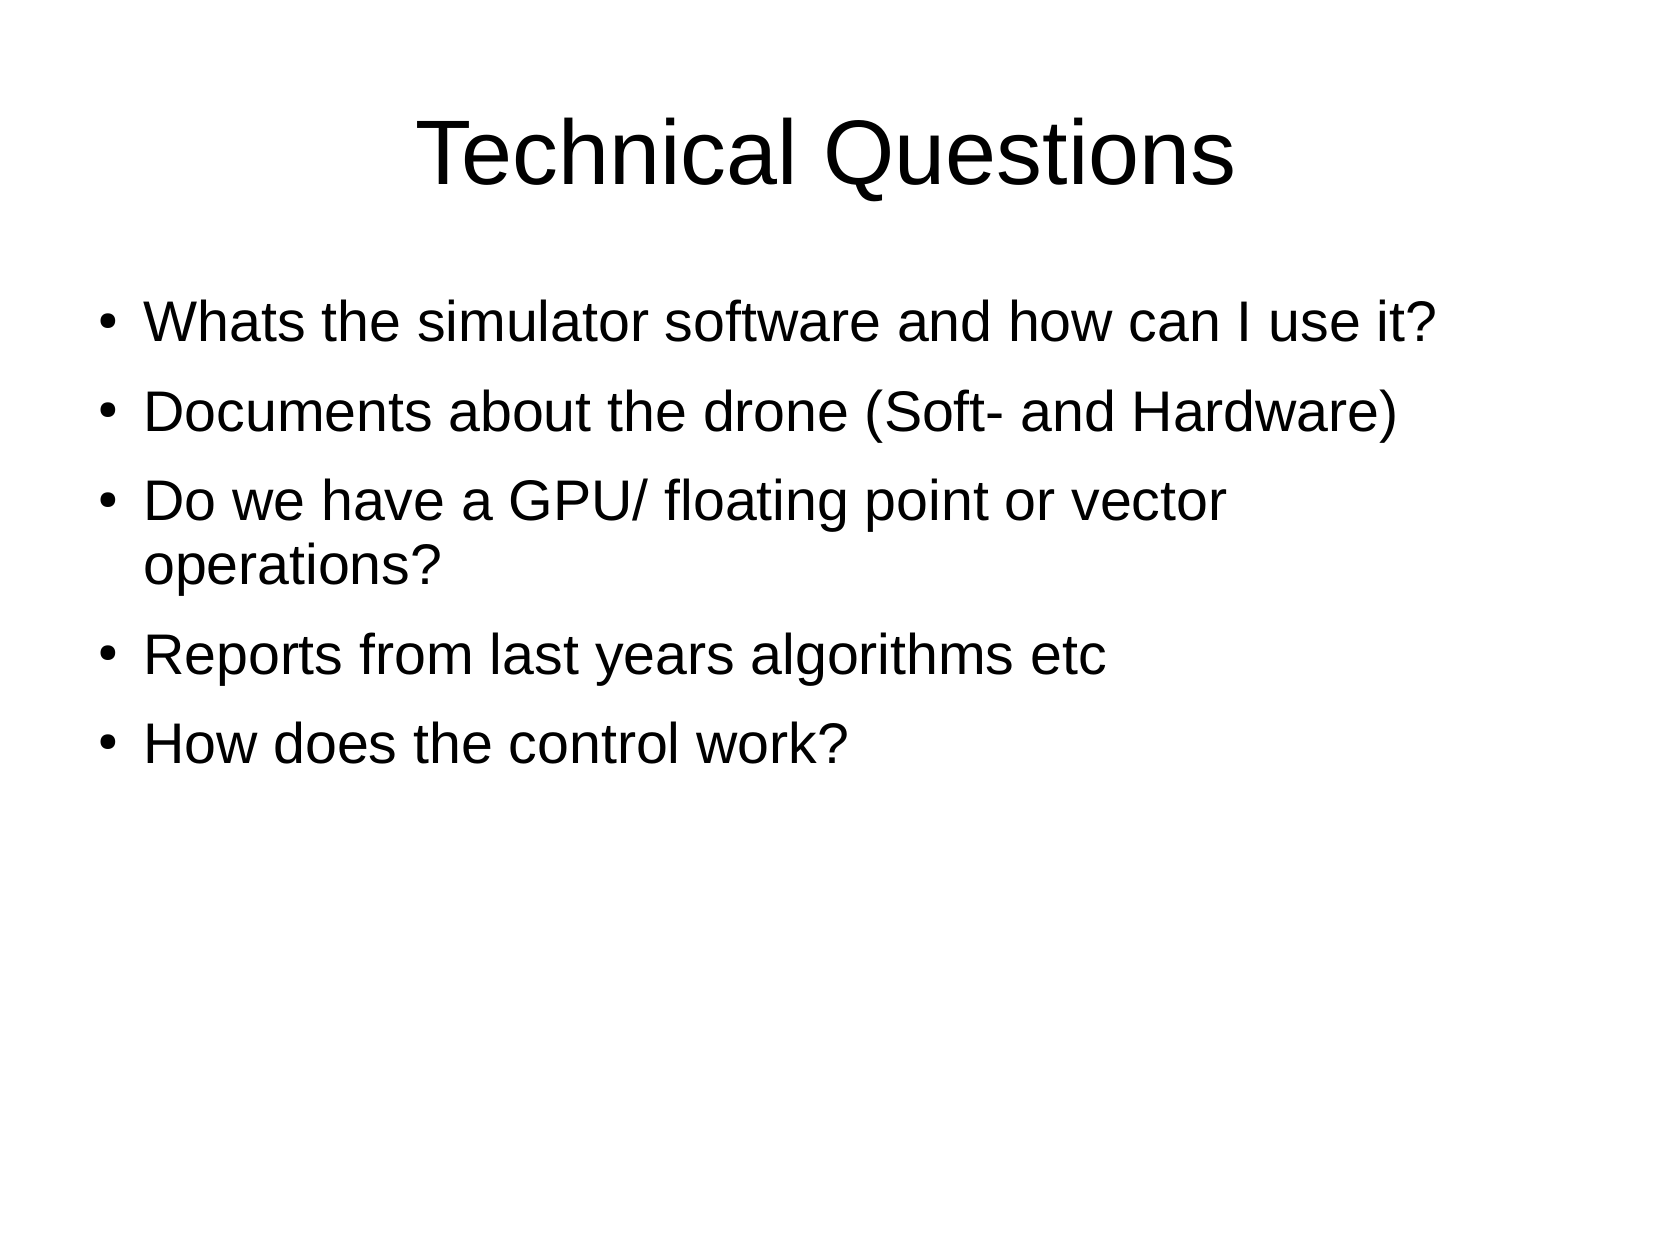

# Technical Questions
Whats the simulator software and how can I use it?
Documents about the drone (Soft- and Hardware)
Do we have a GPU/ floating point or vector operations?
Reports from last years algorithms etc
How does the control work?